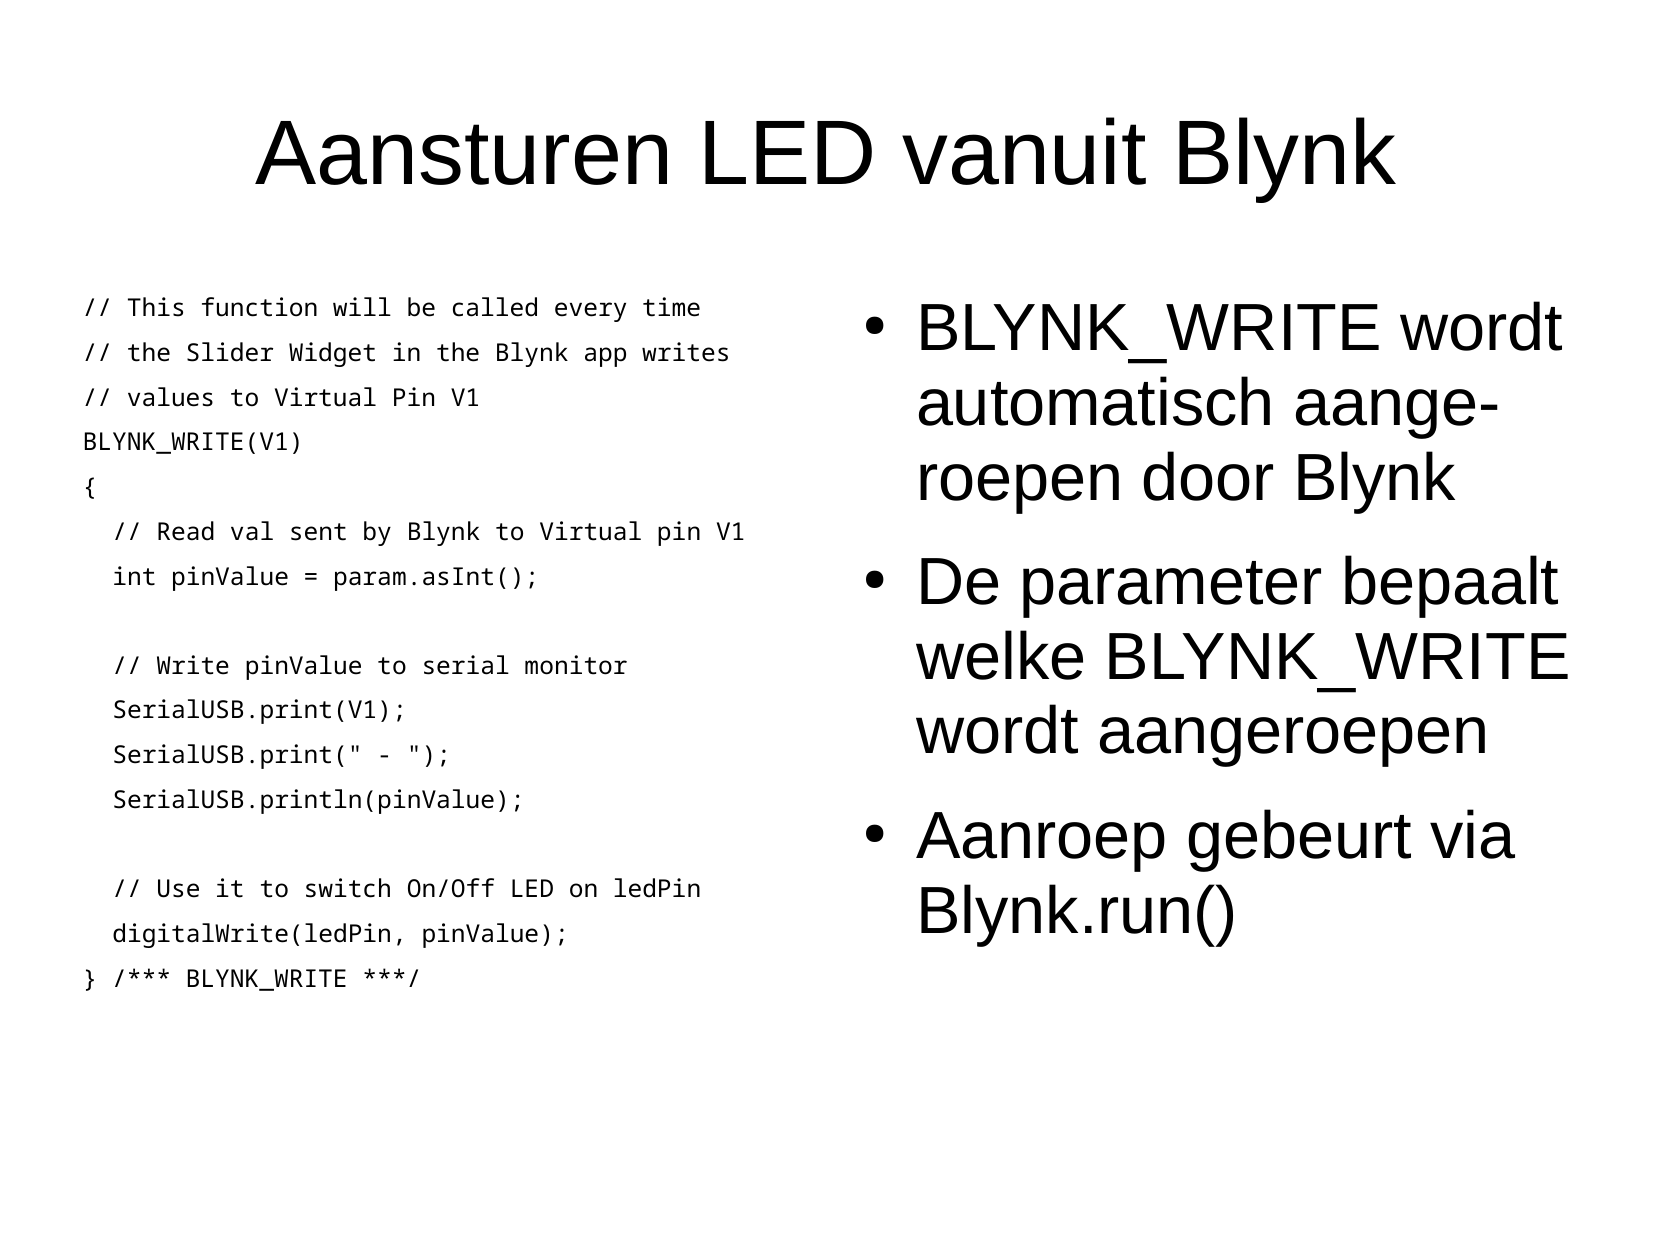

# Aansturen LED vanuit Blynk
// This function will be called every time
// the Slider Widget in the Blynk app writes
// values to Virtual Pin V1
BLYNK_WRITE(V1)
{
 // Read val sent by Blynk to Virtual pin V1
 int pinValue = param.asInt();
 // Write pinValue to serial monitor
 SerialUSB.print(V1);
 SerialUSB.print(" - ");
 SerialUSB.println(pinValue);
 // Use it to switch On/Off LED on ledPin
 digitalWrite(ledPin, pinValue);
} /*** BLYNK_WRITE ***/
BLYNK_WRITE wordt automatisch aange-roepen door Blynk
De parameter bepaalt welke BLYNK_WRITE wordt aangeroepen
Aanroep gebeurt via Blynk.run()